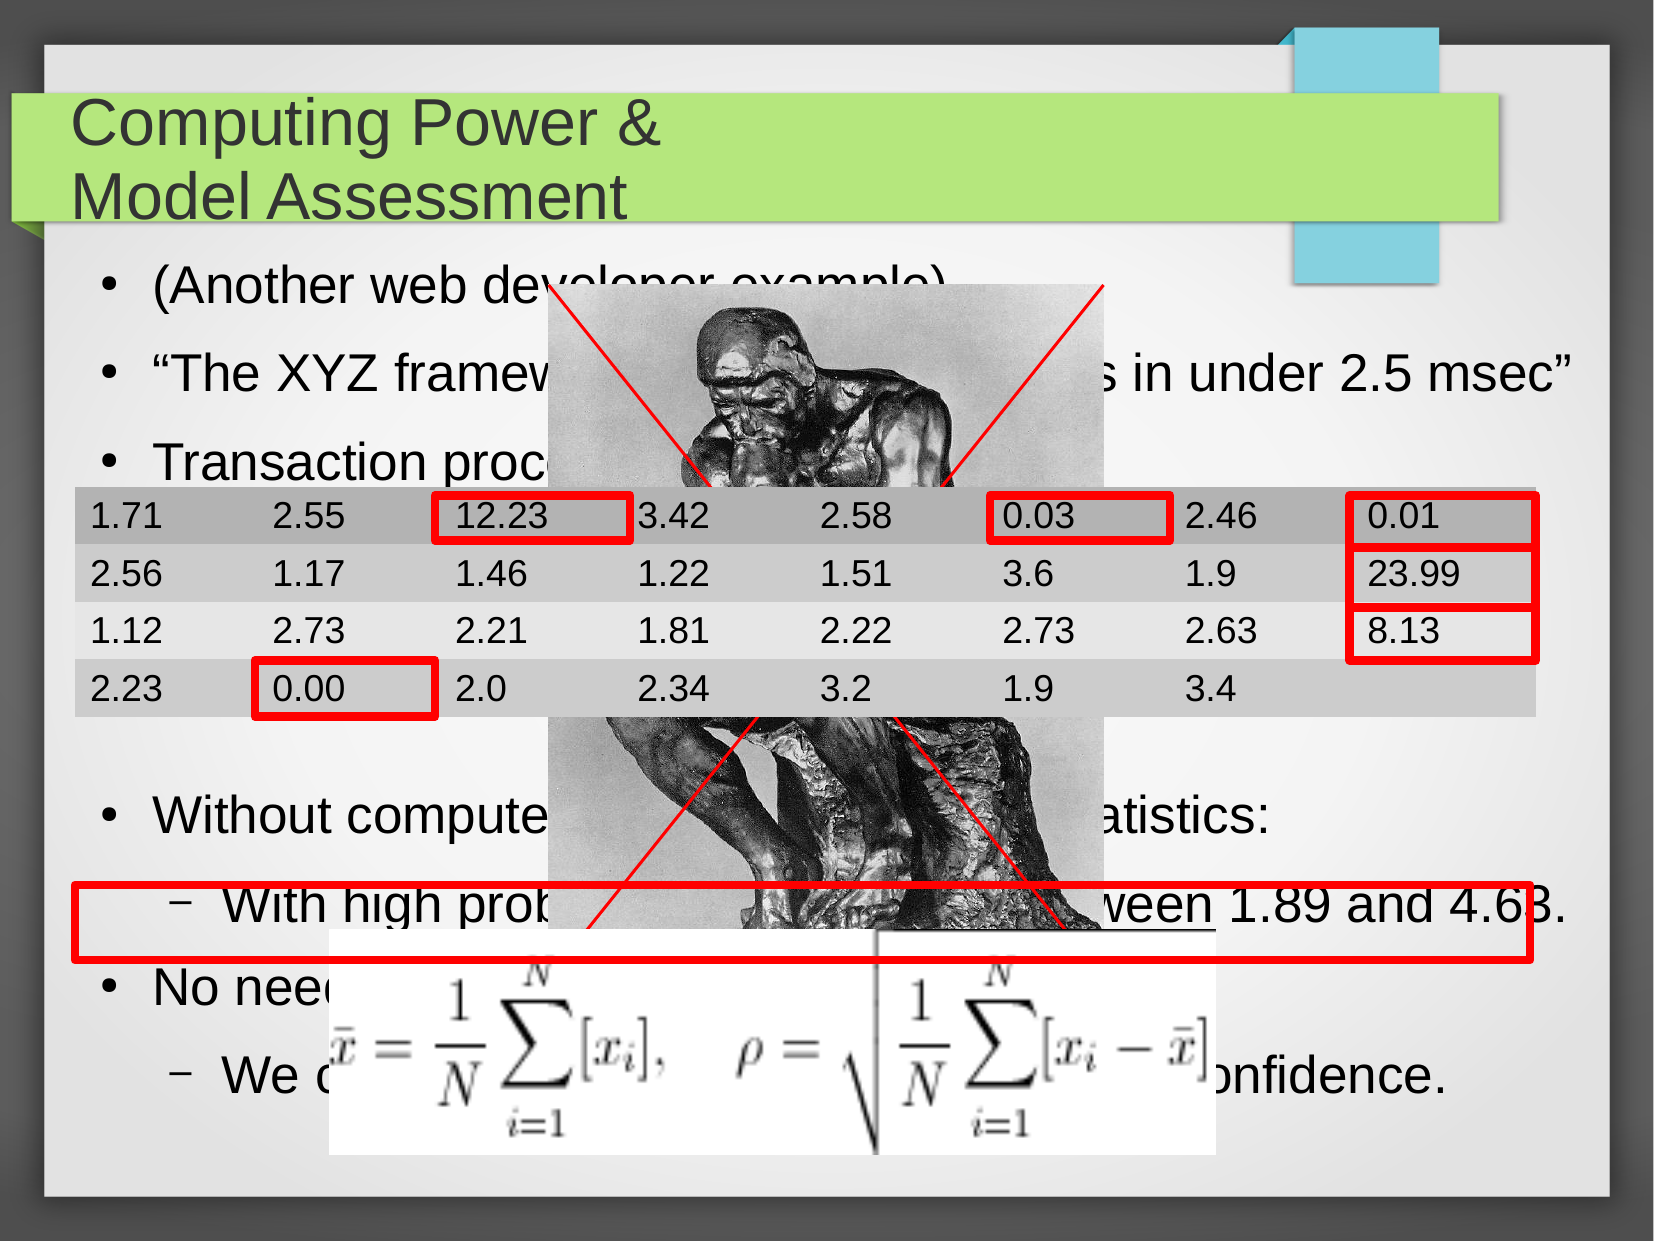

# Computing Power & Model Assessment
(Another web developer example)
“The XYZ framework processes requests in under 2.5 msec”
Transaction processing time (msecs.):
Without computers, we have classical statistics:
With high probability, the mean is between 1.89 and 4.63.
No need for low-computation statistics.
We can, e.g., assess the median and its confidence.
| 1.71 | 2.55 | 12.23 | 3.42 | 2.58 | 0.03 | 2.46 | 0.01 |
| --- | --- | --- | --- | --- | --- | --- | --- |
| 2.56 | 1.17 | 1.46 | 1.22 | 1.51 | 3.6 | 1.9 | 23.99 |
| 1.12 | 2.73 | 2.21 | 1.81 | 2.22 | 2.73 | 2.63 | 8.13 |
| 2.23 | 0.00 | 2.0 | 2.34 | 3.2 | 1.9 | 3.4 | |